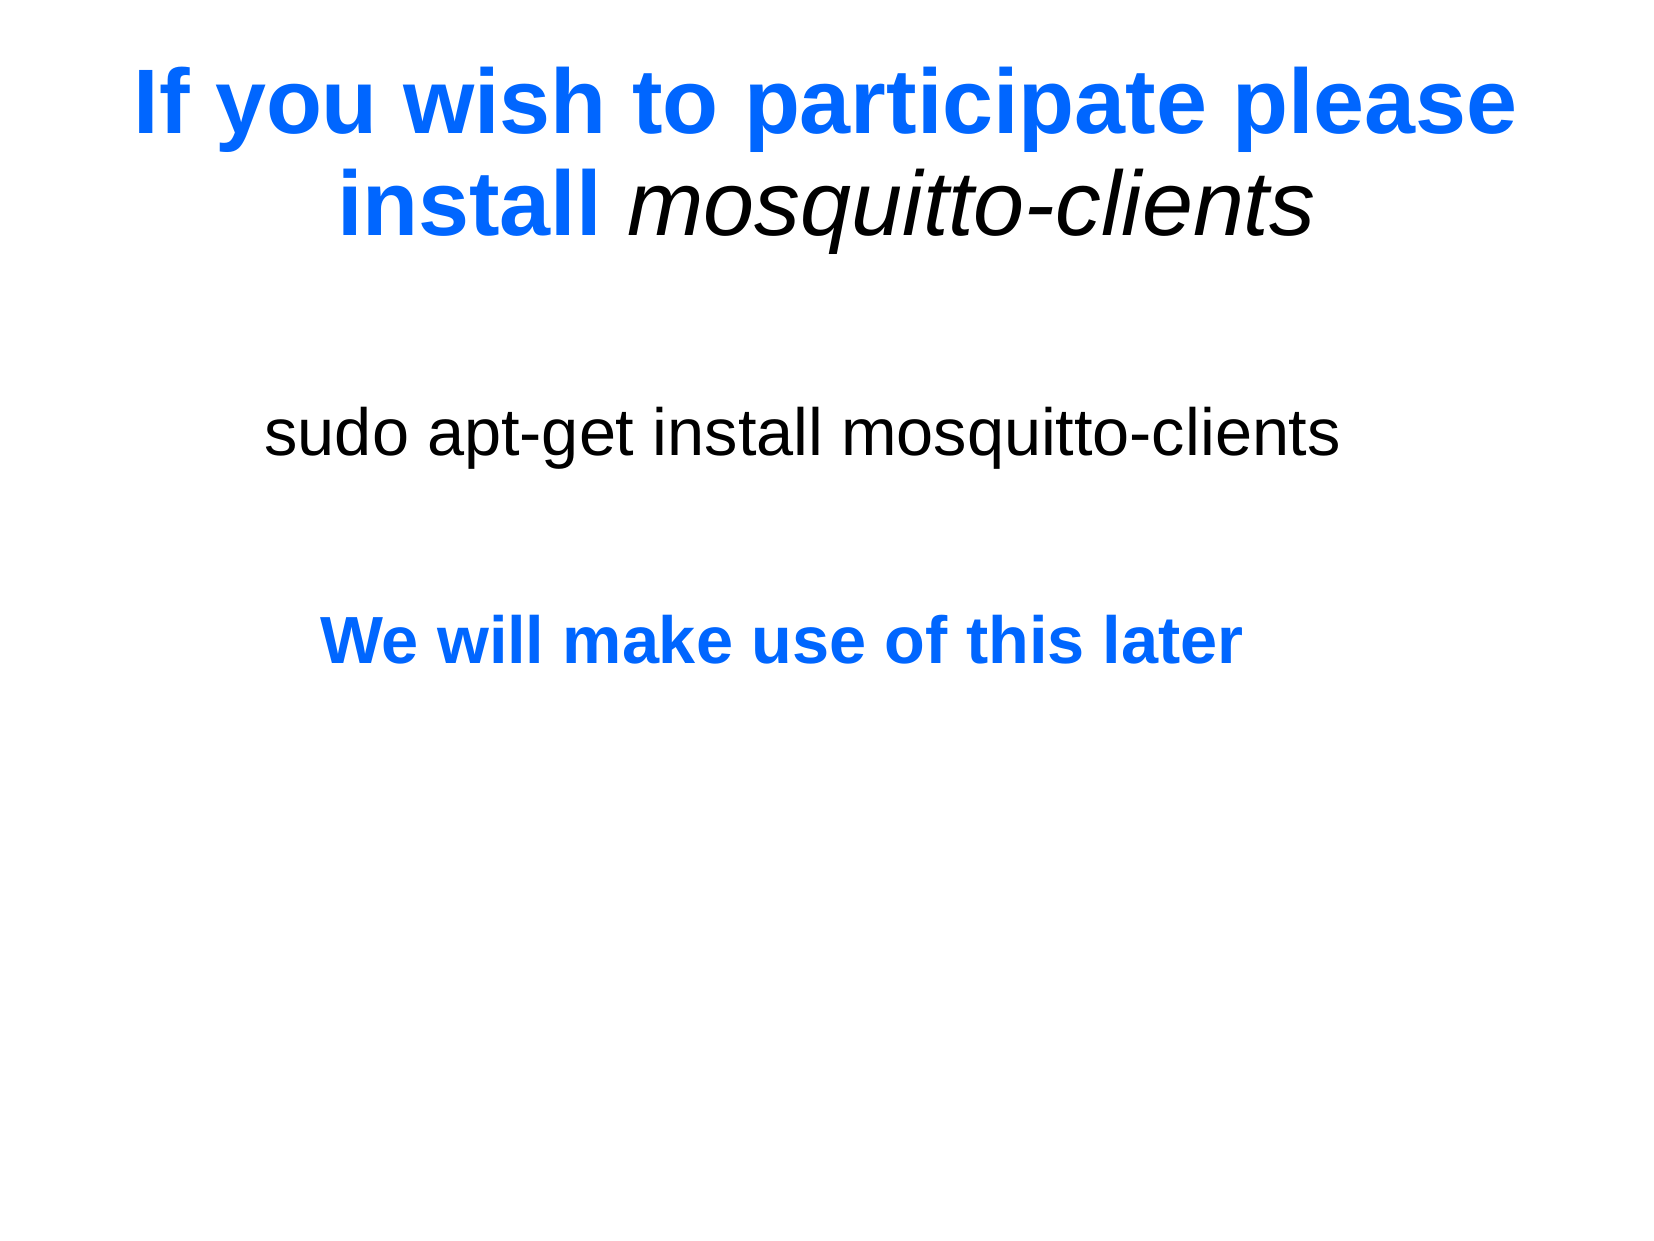

# If you wish to participate please install mosquitto-clients
 sudo apt-get install mosquitto-clients
 We will make use of this later